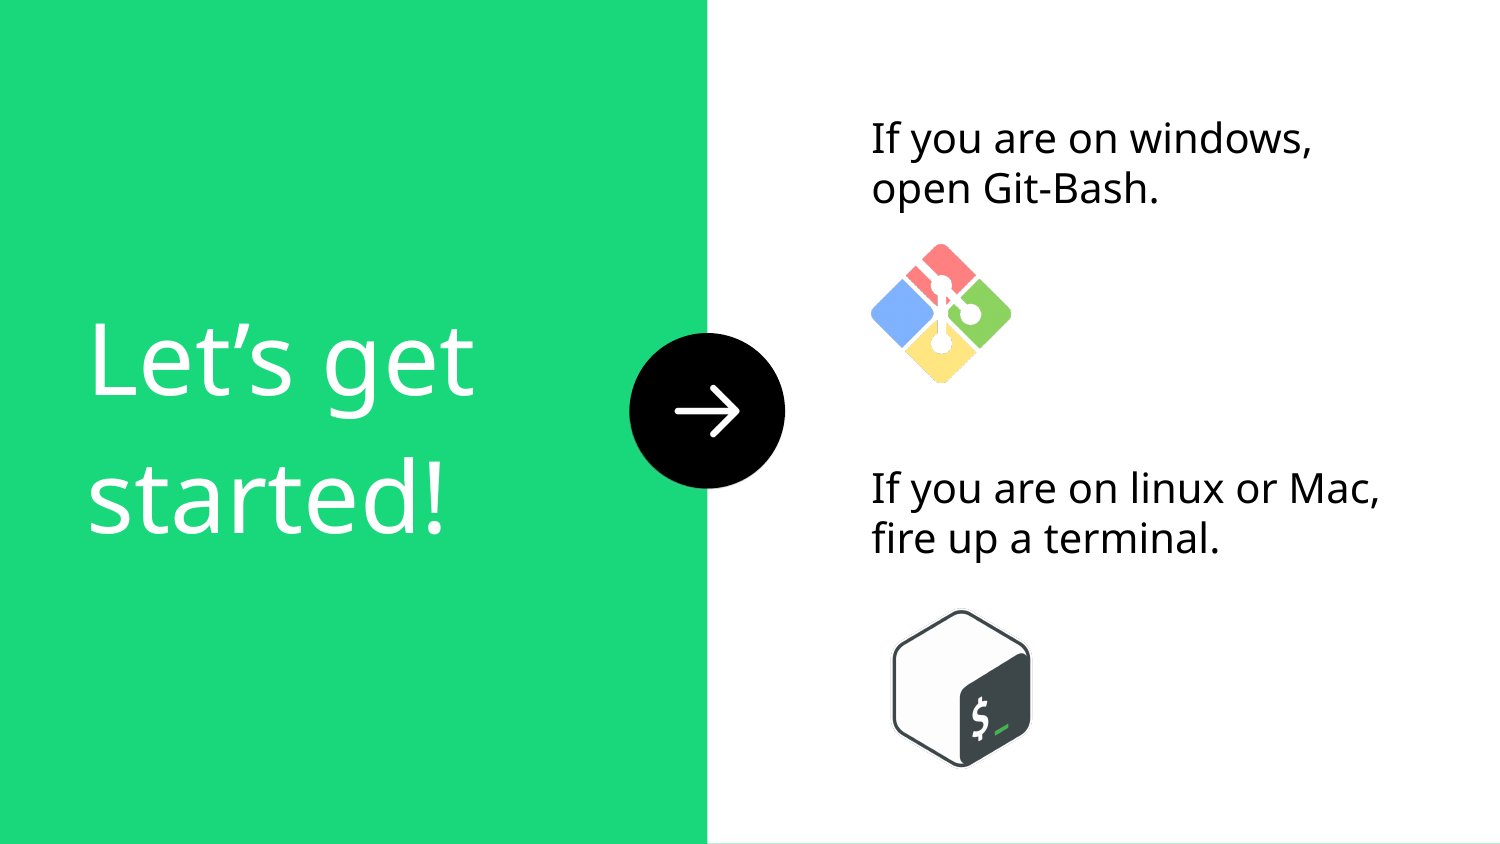

If you are on windows, open Git-Bash.
If you are on linux or Mac, fire up a terminal.
Let’s get
started!